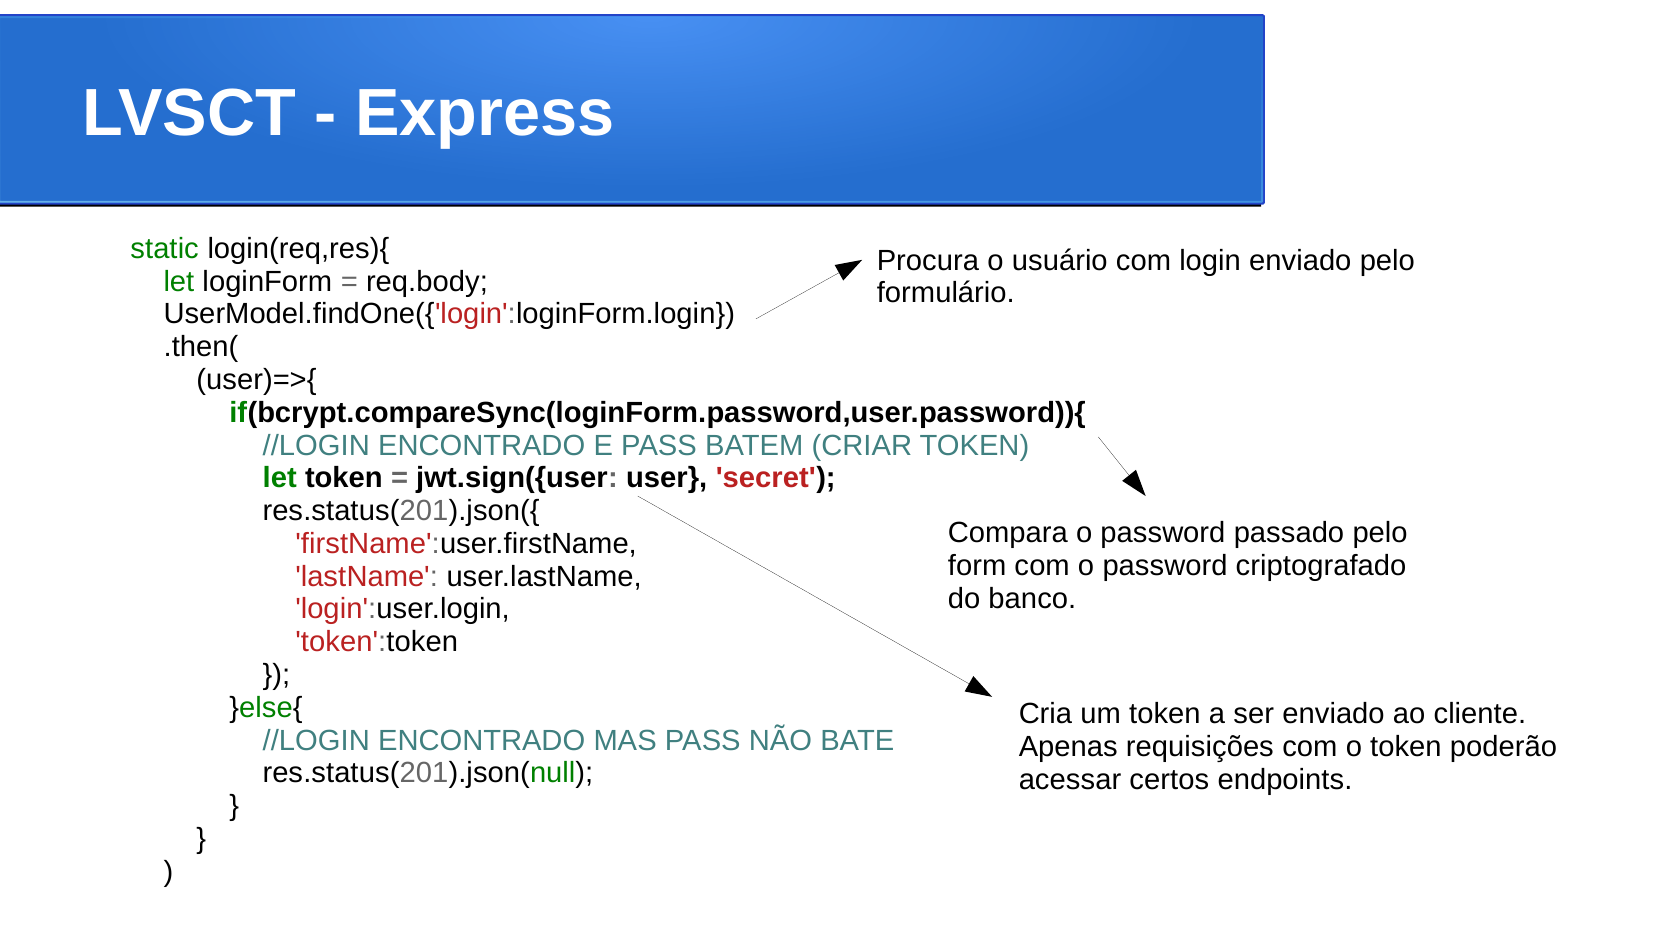

# LVSCT - Express
 static login(req,res){
 let loginForm = req.body;
 UserModel.findOne({'login':loginForm.login})
 .then(
 (user)=>{
 if(bcrypt.compareSync(loginForm.password,user.password)){
 //LOGIN ENCONTRADO E PASS BATEM (CRIAR TOKEN)
 let token = jwt.sign({user: user}, 'secret');
 res.status(201).json({
 'firstName':user.firstName,
 'lastName': user.lastName,
 'login':user.login,
 'token':token
 });
 }else{
 //LOGIN ENCONTRADO MAS PASS NÃO BATE
 res.status(201).json(null);
 }
 }
 )
Procura o usuário com login enviado pelo
formulário.
Compara o password passado pelo
form com o password criptografado
do banco.
Cria um token a ser enviado ao cliente.
Apenas requisições com o token poderão
acessar certos endpoints.